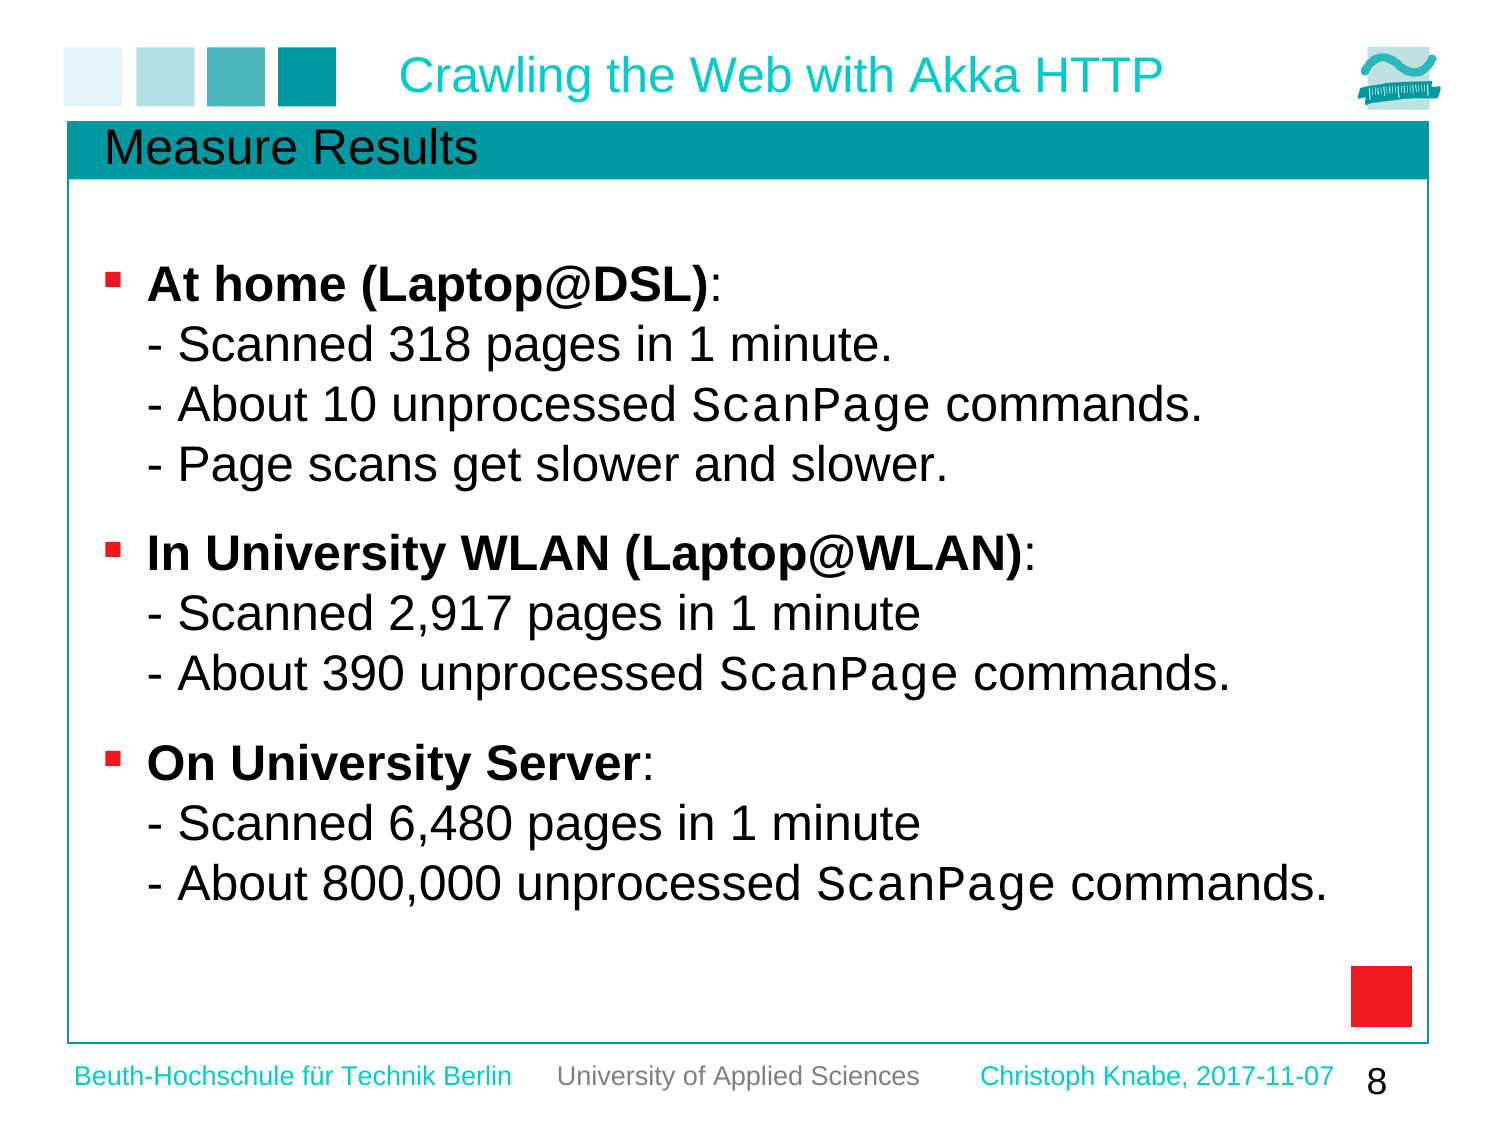

Measure Results
At home (Laptop@DSL):
- Scanned 318 pages in 1 minute.
- About 10 unprocessed ScanPage commands.
- Page scans get slower and slower.
In University WLAN (Laptop@WLAN):
- Scanned 2,917 pages in 1 minute
- About 390 unprocessed ScanPage commands.
On University Server:
- Scanned 6,480 pages in 1 minute
- About 800,000 unprocessed ScanPage commands.
8